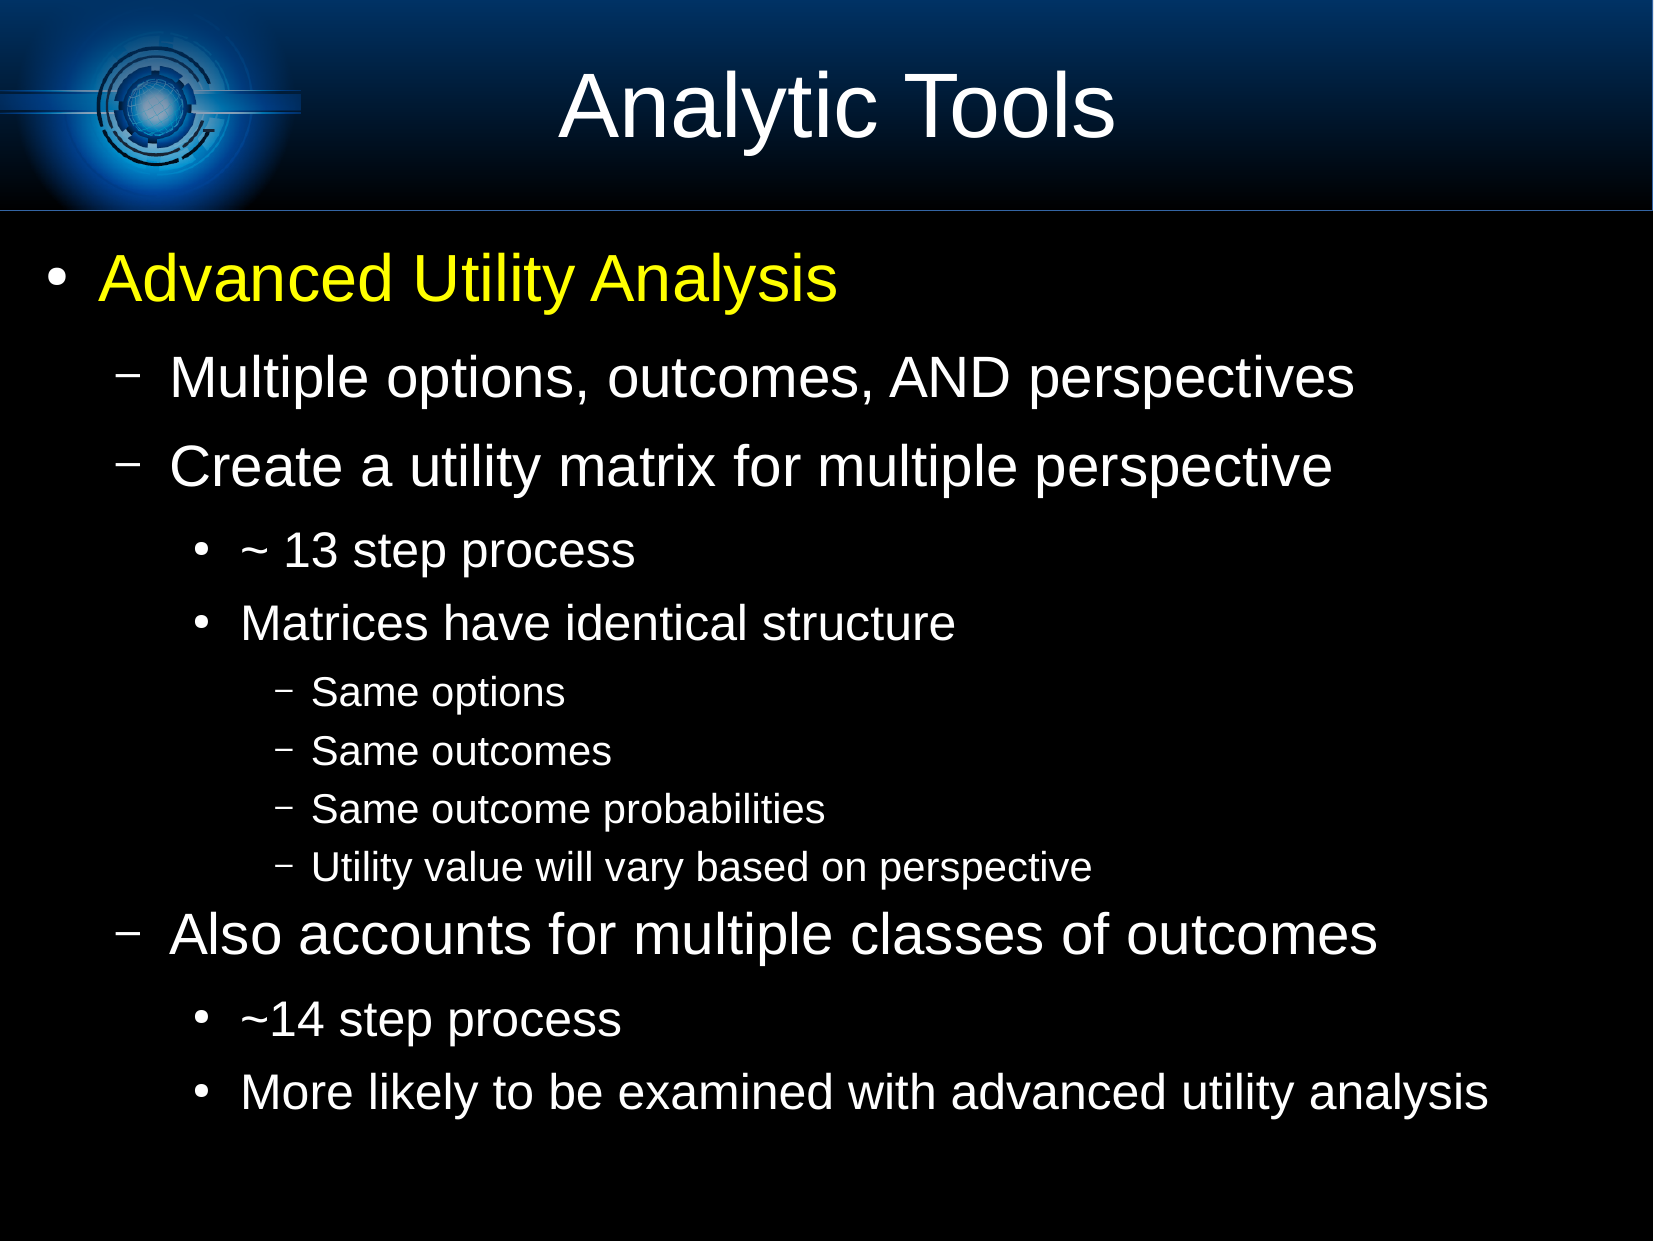

Analytic Tools
# Advanced Utility Analysis
Multiple options, outcomes, AND perspectives
Create a utility matrix for multiple perspective
~ 13 step process
Matrices have identical structure
Same options
Same outcomes
Same outcome probabilities
Utility value will vary based on perspective
Also accounts for multiple classes of outcomes
~14 step process
More likely to be examined with advanced utility analysis